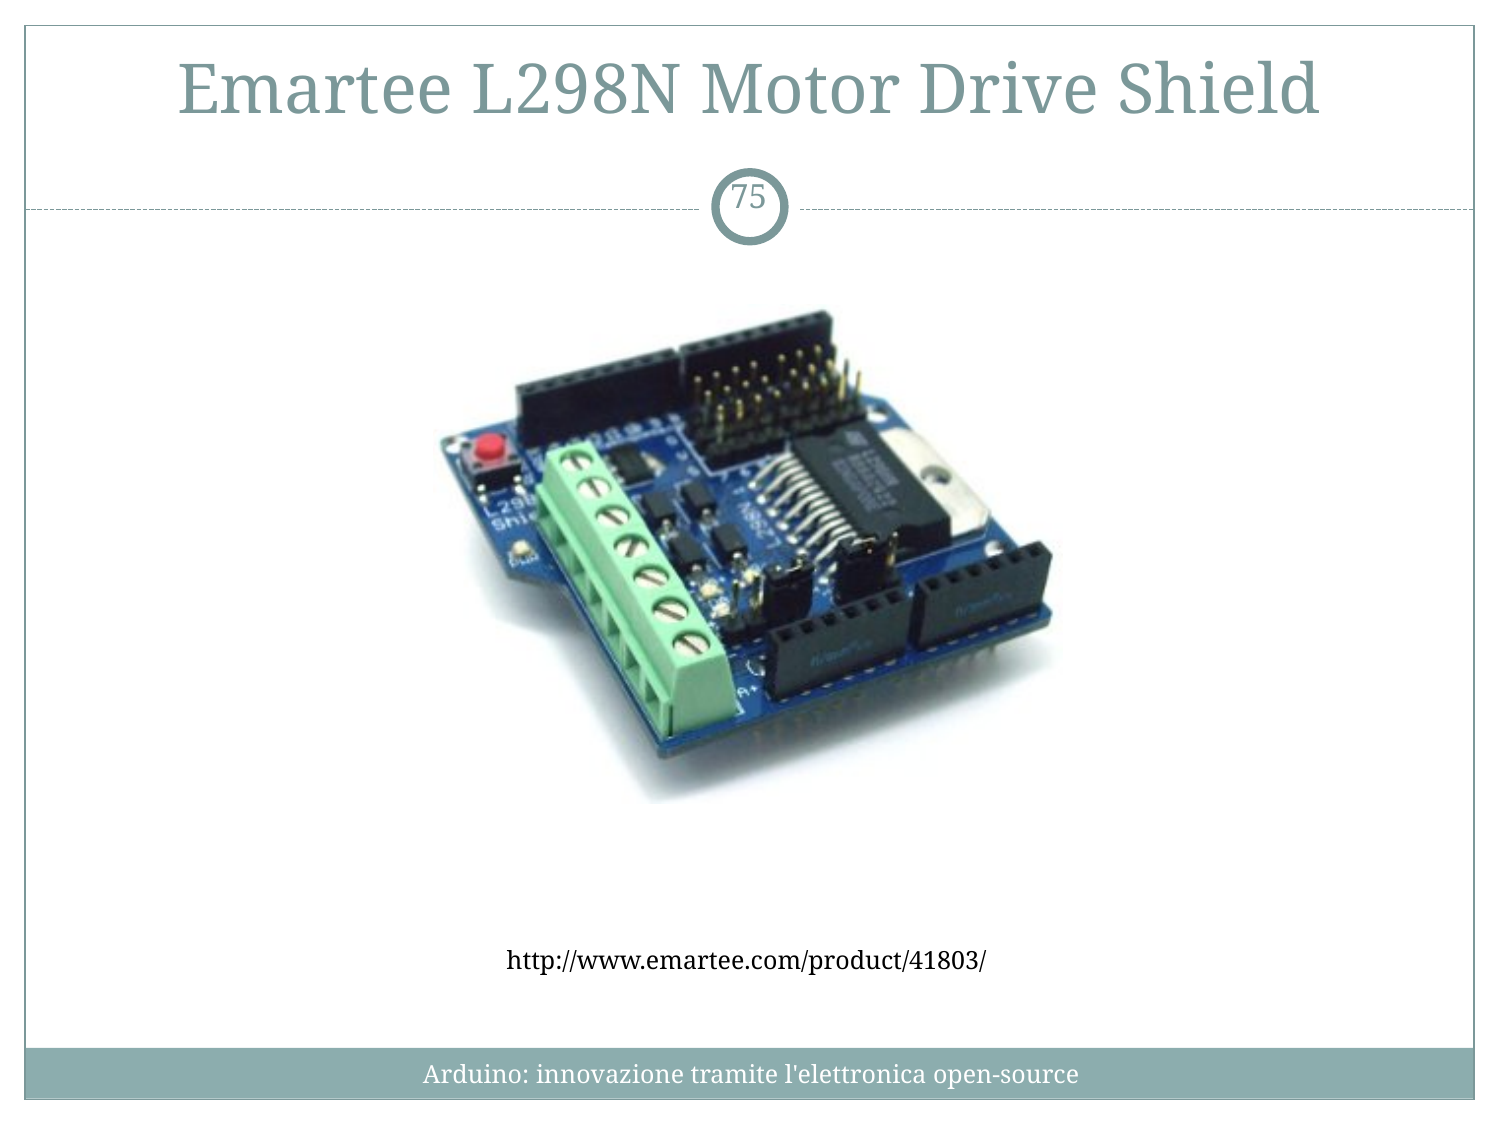

# Emartee L298N Motor Drive Shield
http://www.emartee.com/product/41803/
Arduino: innovazione tramite l'elettronica open-source